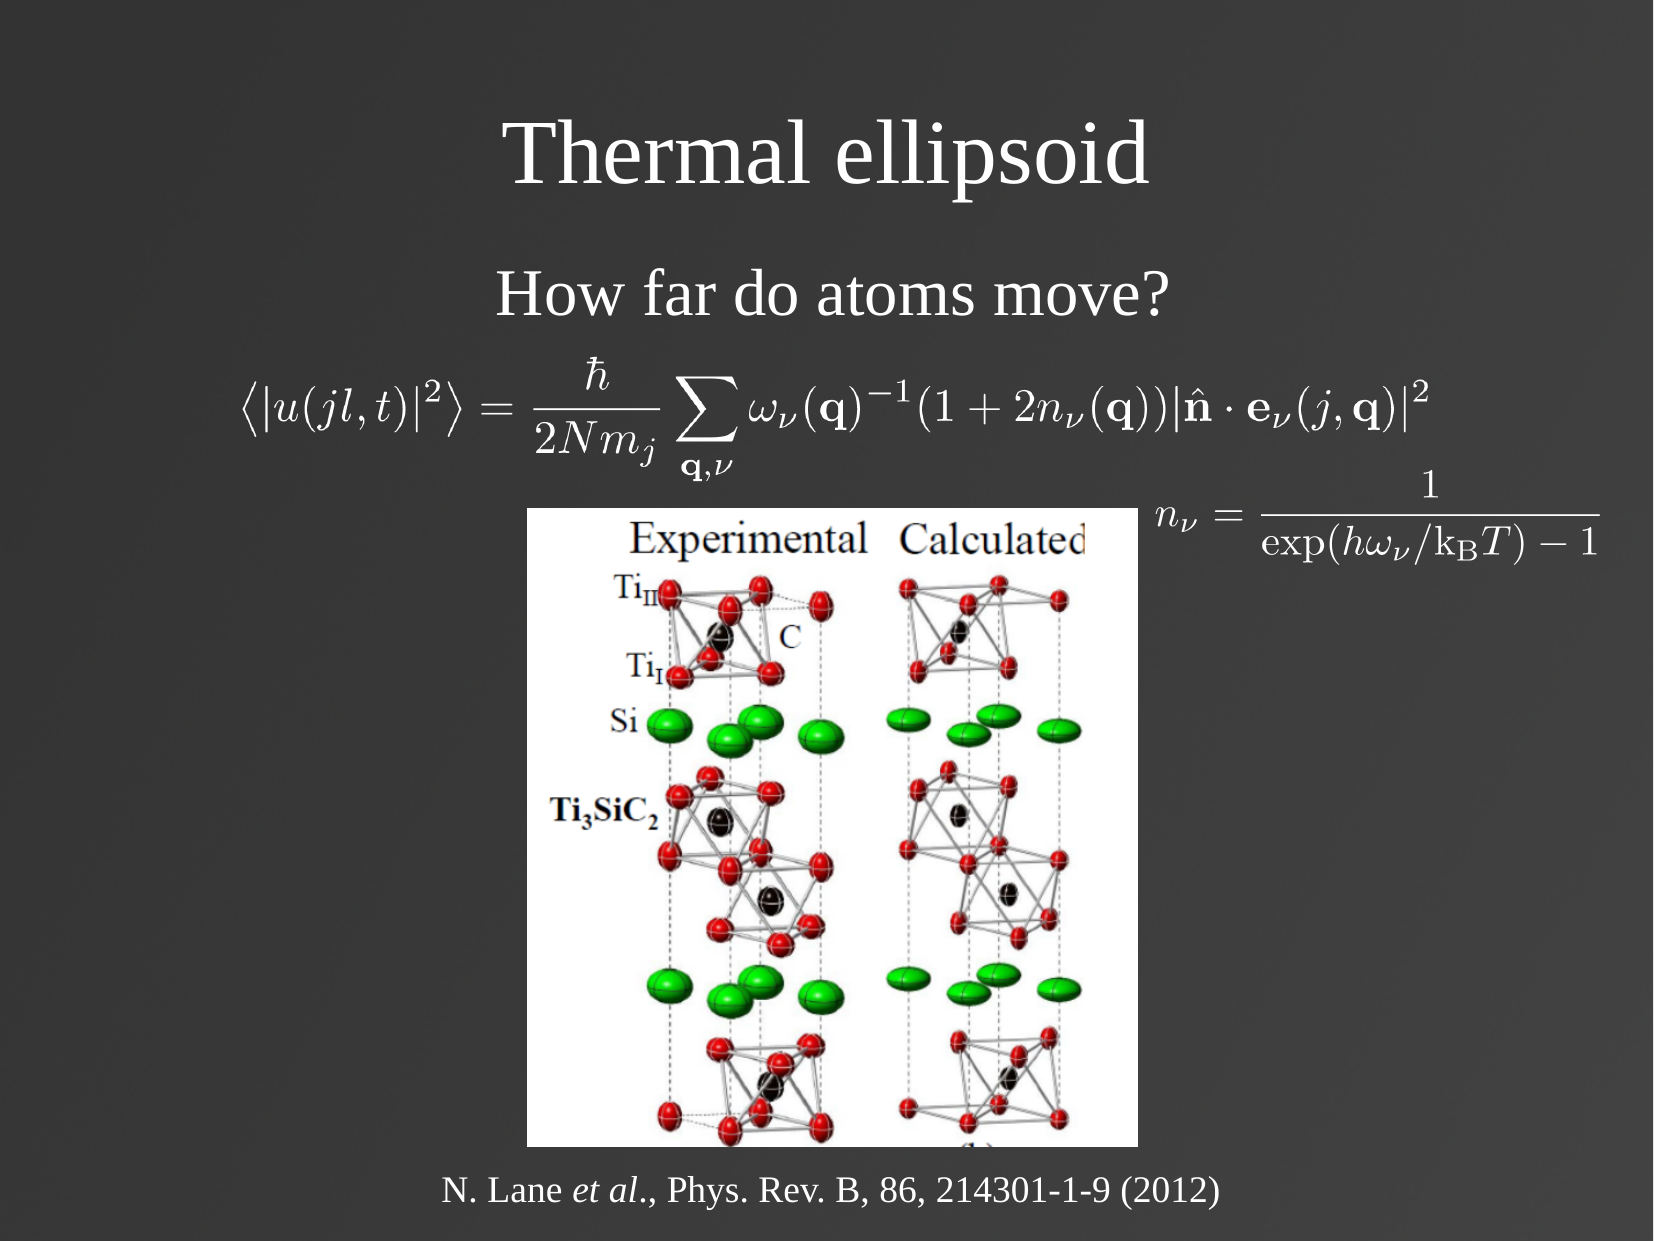

# Thermal ellipsoid
How far do atoms move?
N. Lane et al., Phys. Rev. B, 86, 214301-1-9 (2012)